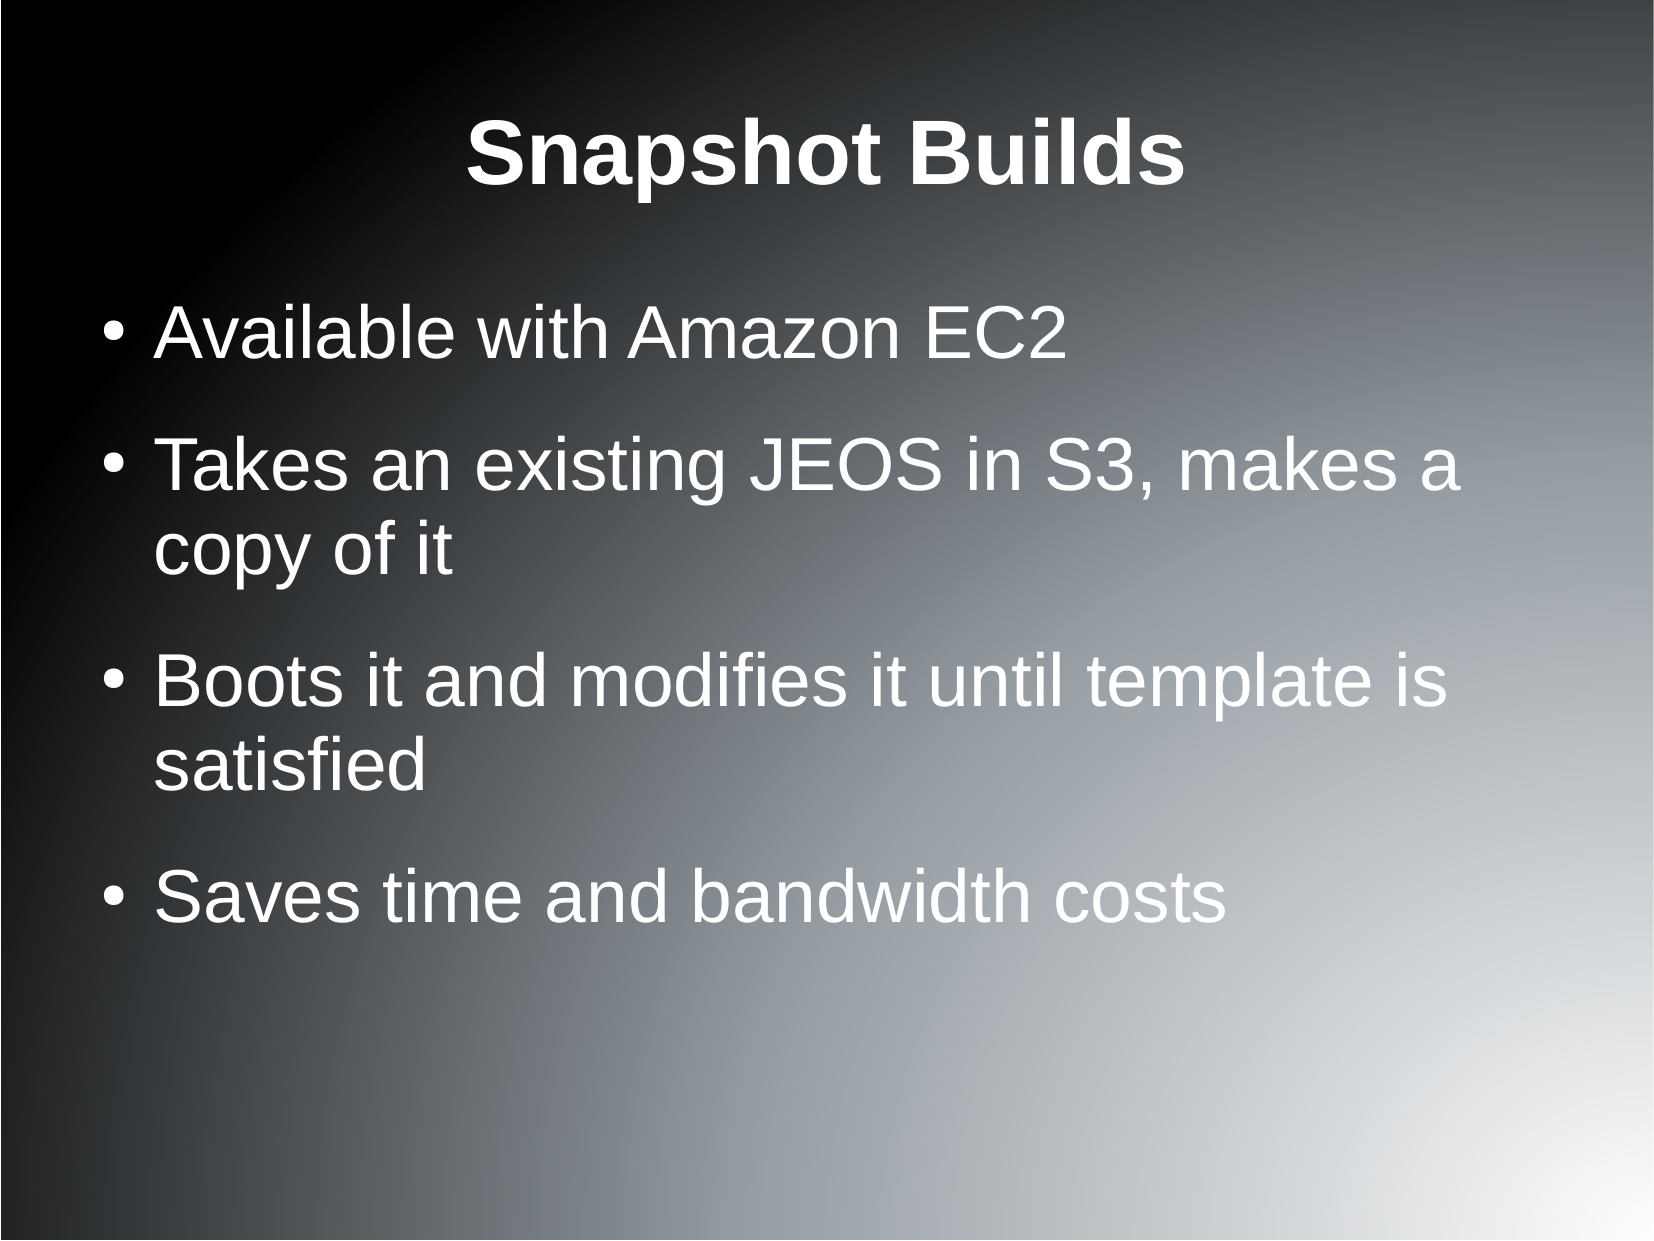

# Snapshot Builds
Available with Amazon EC2
Takes an existing JEOS in S3, makes a copy of it
Boots it and modifies it until template is satisfied
Saves time and bandwidth costs